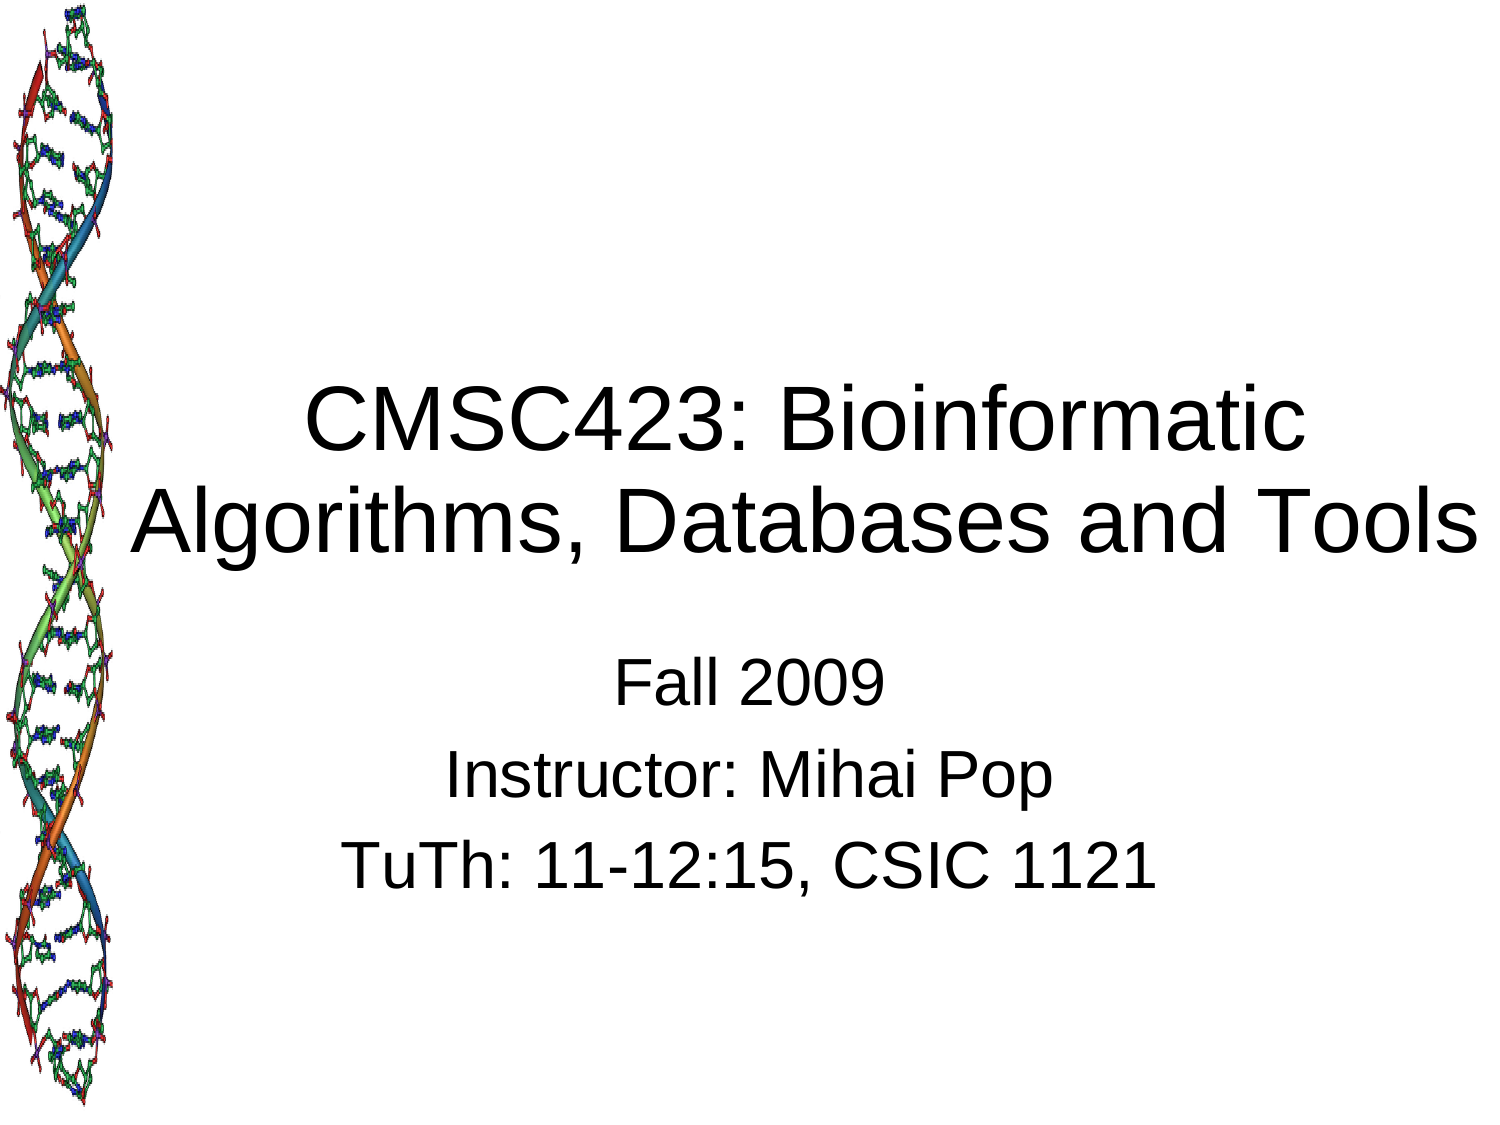

# CMSC423: Bioinformatic Algorithms, Databases and Tools
Fall 2009
Instructor: Mihai Pop
TuTh: 11-12:15, CSIC 1121